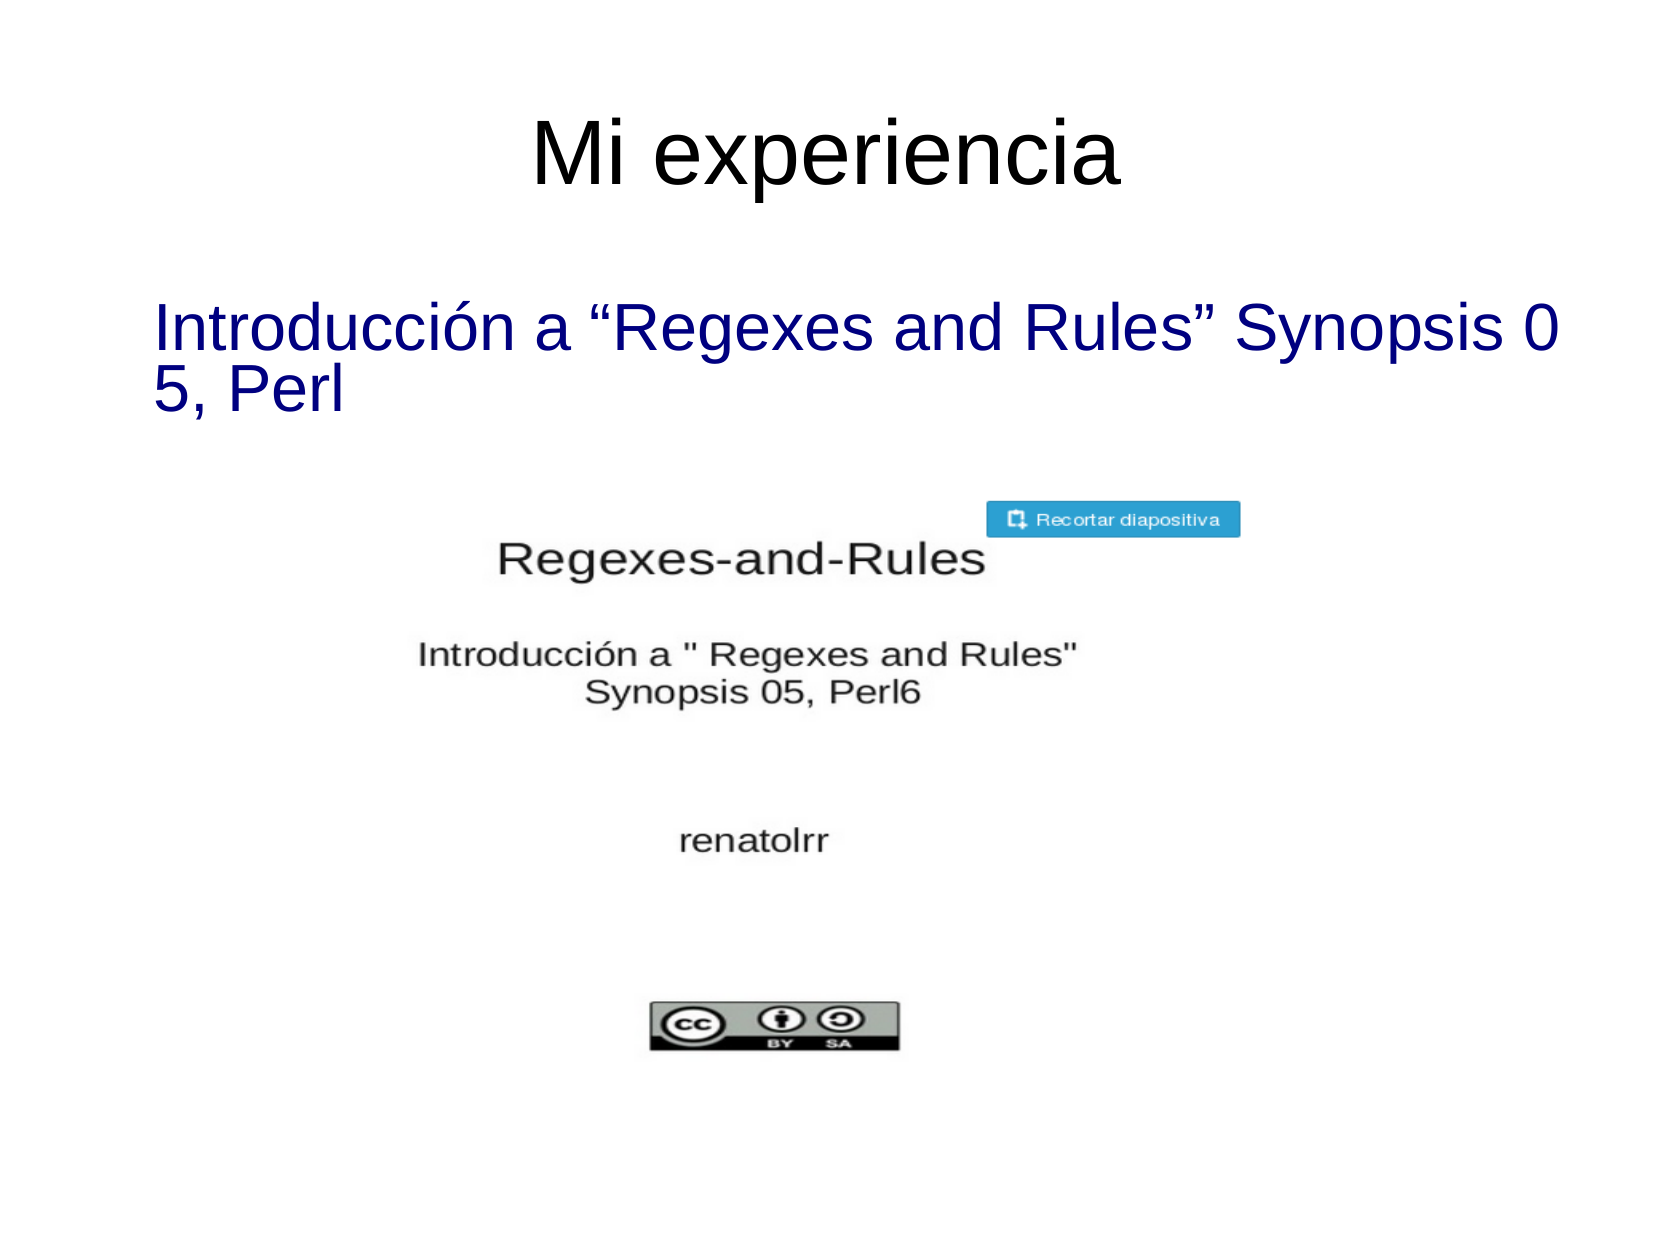

# Mi experiencia
Introducción a “Regexes and Rules” Synopsis 05, Perl